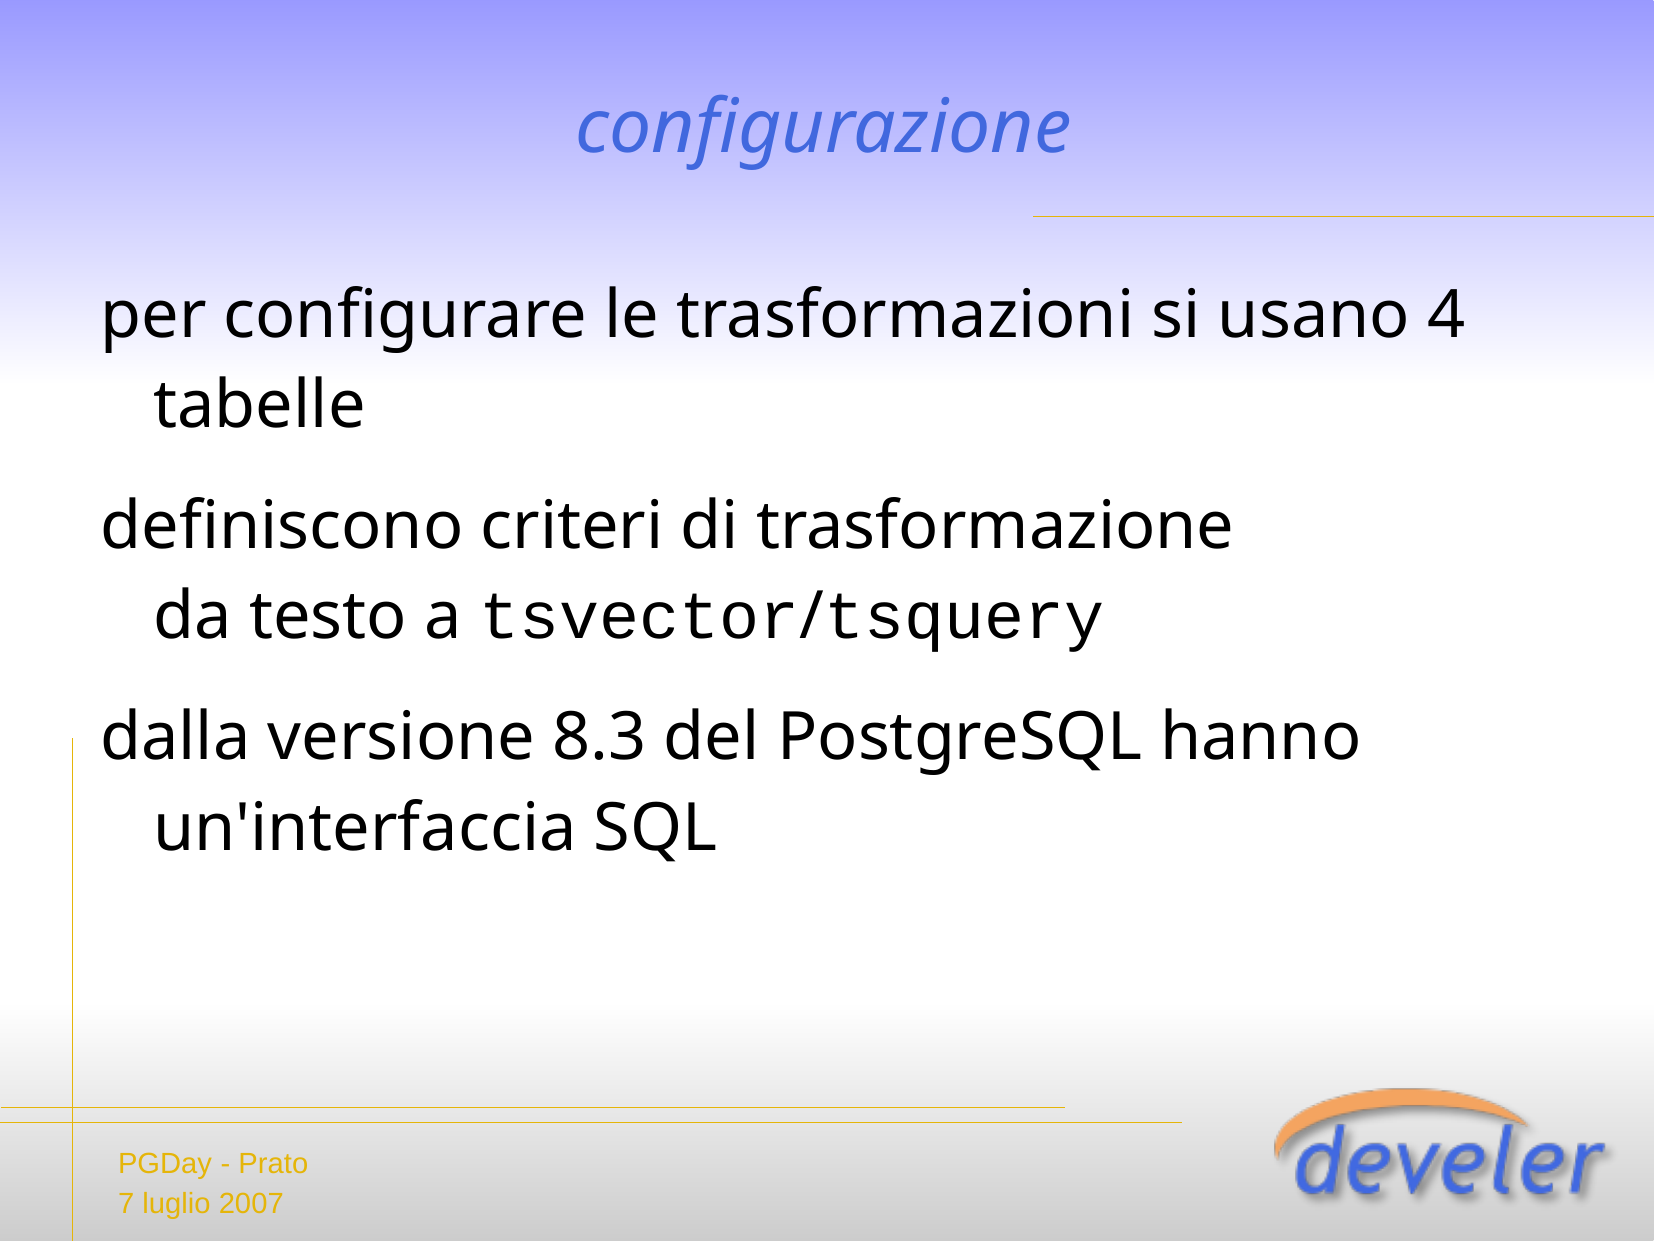

# configurazione
per configurare le trasformazioni si usano 4 tabelle
definiscono criteri di trasformazione
da testo a tsvector/tsquery
dalla versione 8.3 del PostgreSQL hanno un'interfaccia SQL
PGDay - Prato
7 luglio 2007